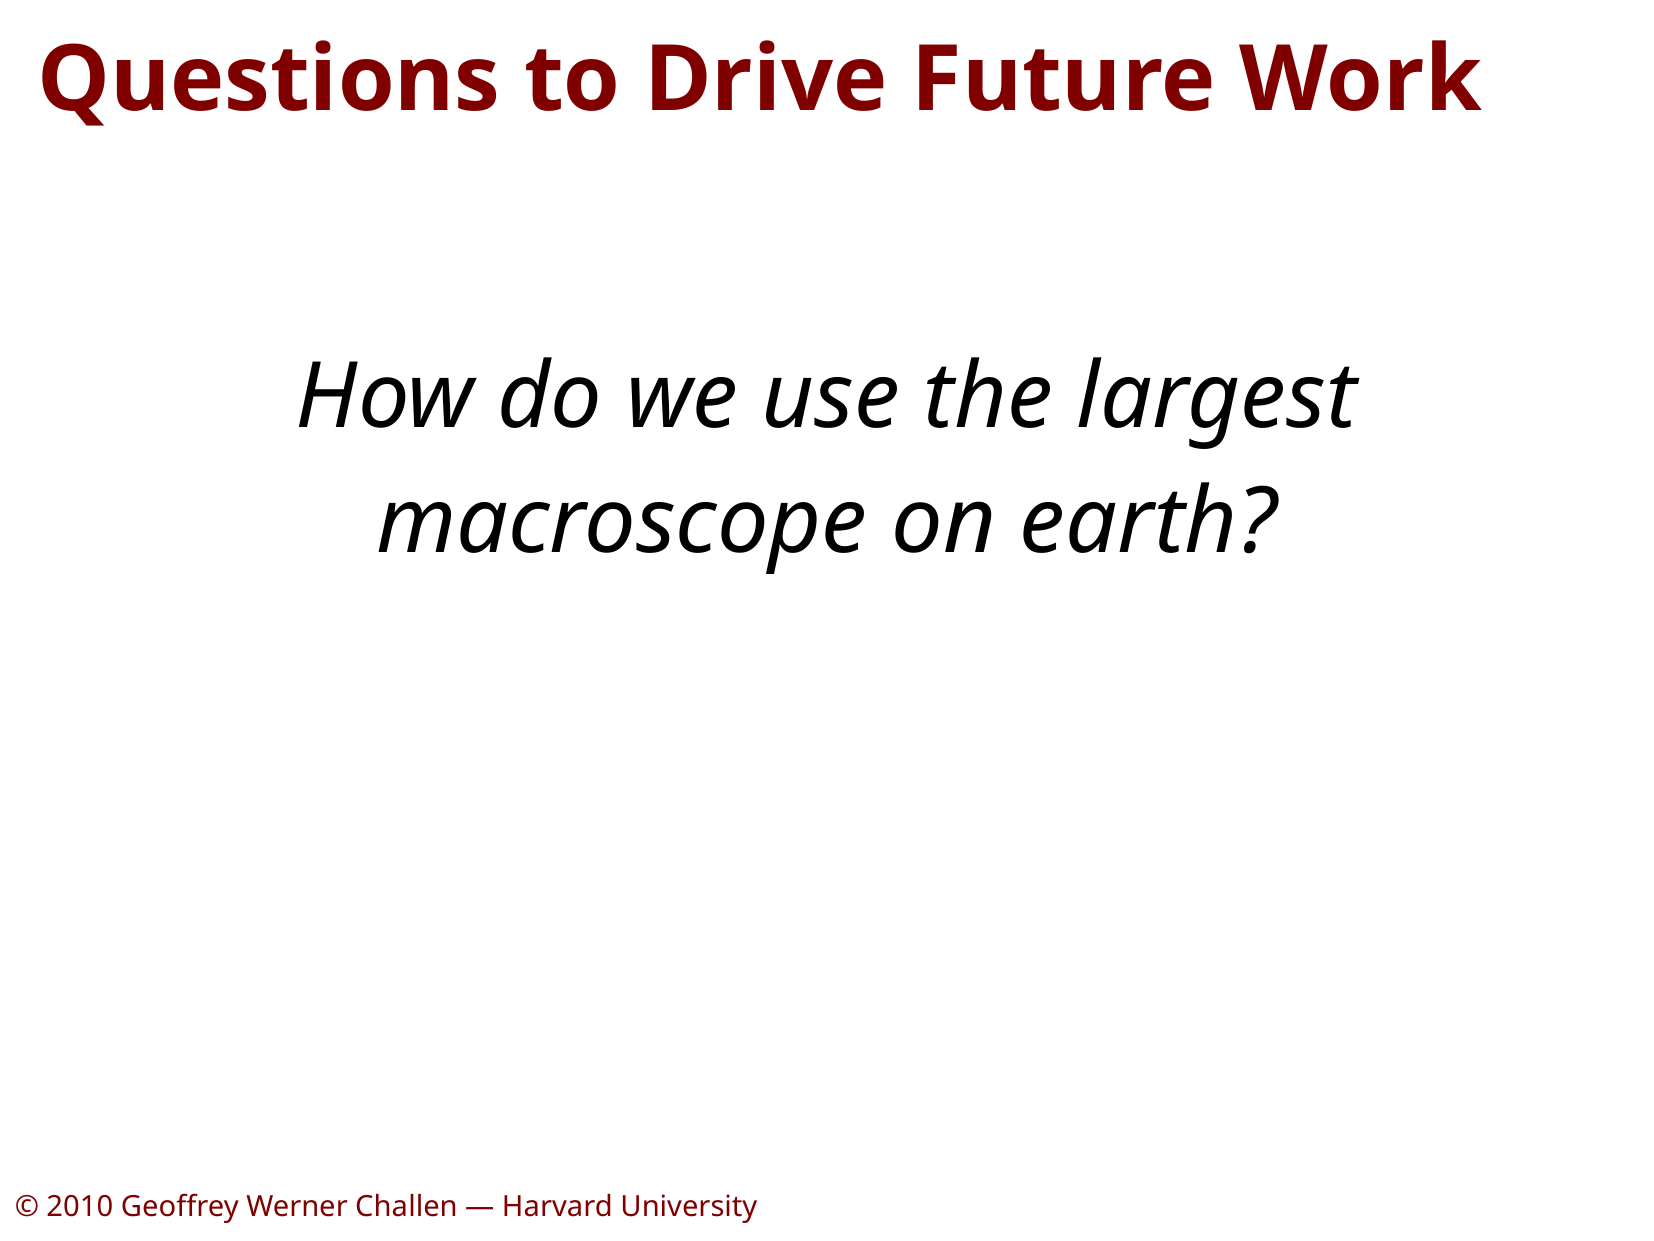

# Questions to Drive Future Work
How do we use the largest macroscope on earth?